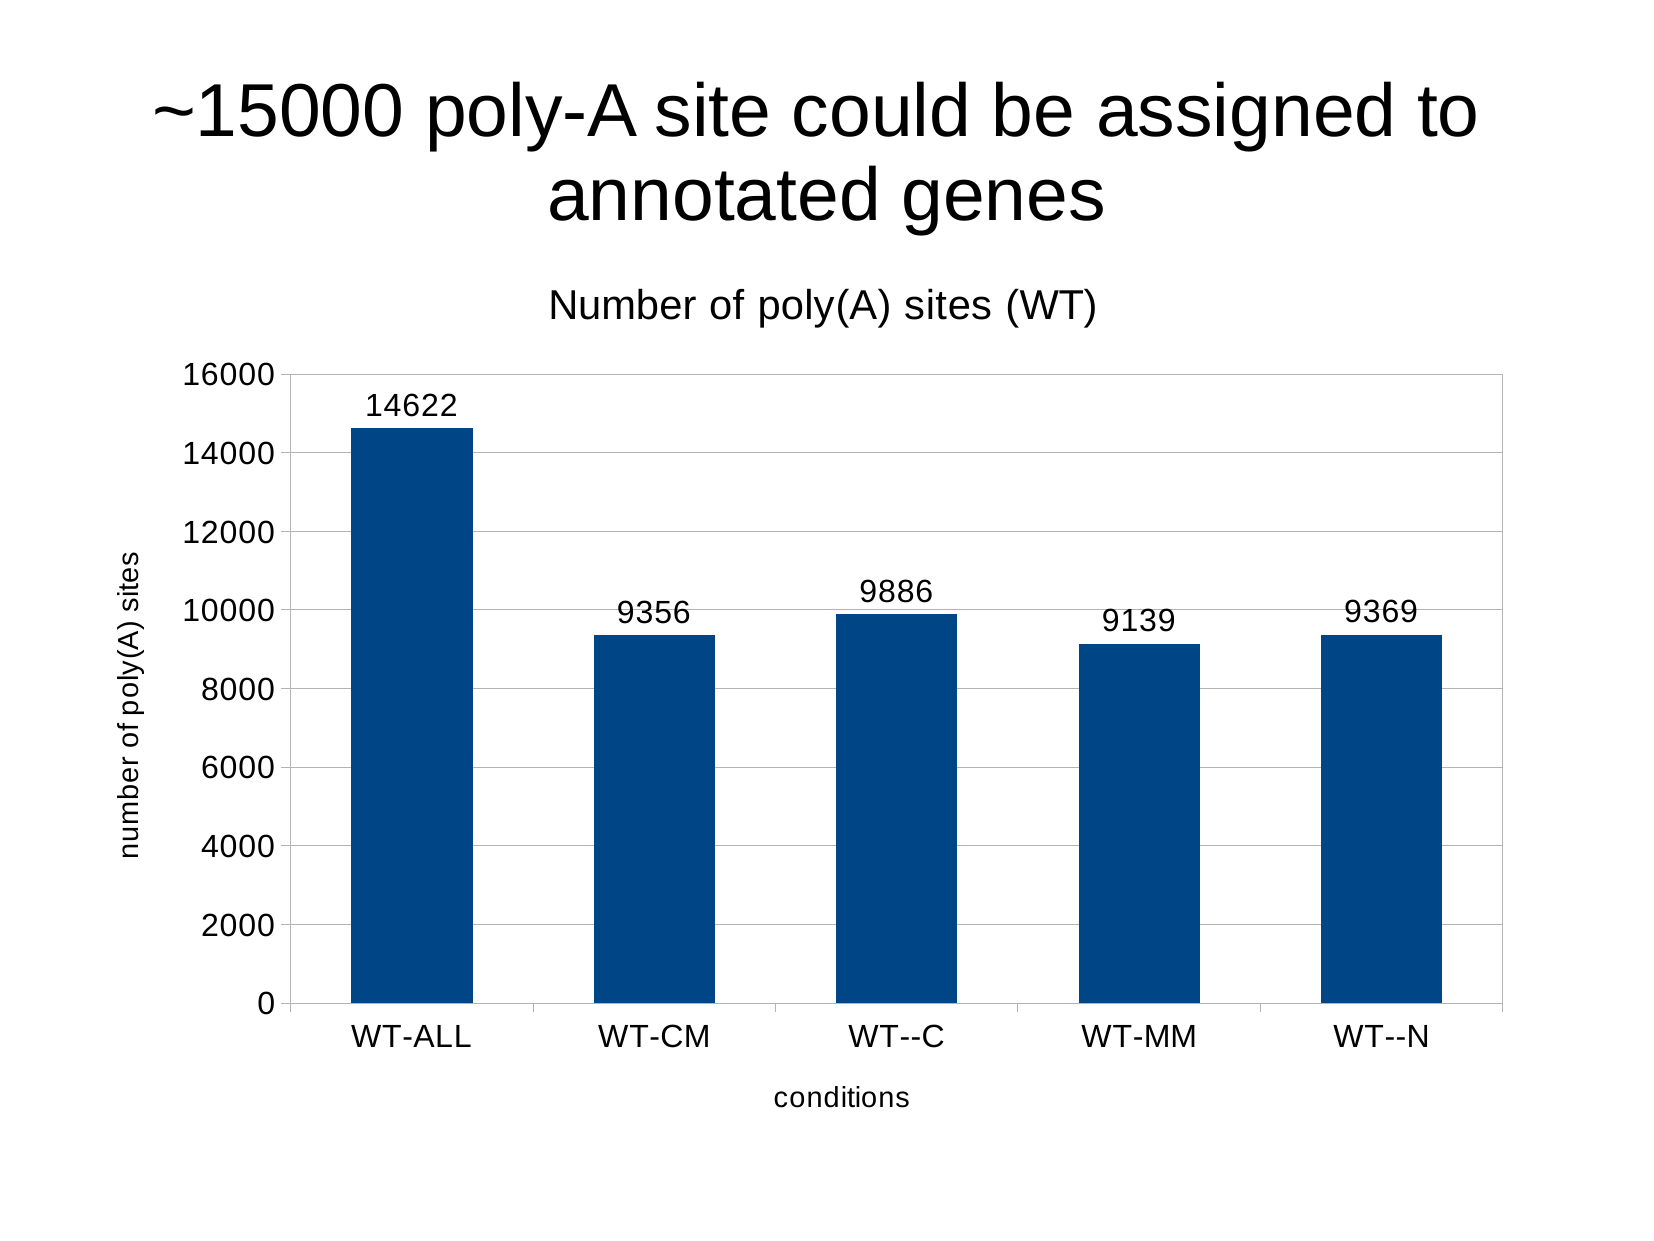

# ~15000 poly-A site could be assigned to annotated genes
### Chart: Number of poly(A) sites (WT)
| Category | Column E |
|---|---|
| WT-ALL | 14622.0 |
| WT-CM | 9356.0 |
| WT--C | 9886.0 |
| WT-MM | 9139.0 |
| WT--N | 9369.0 |